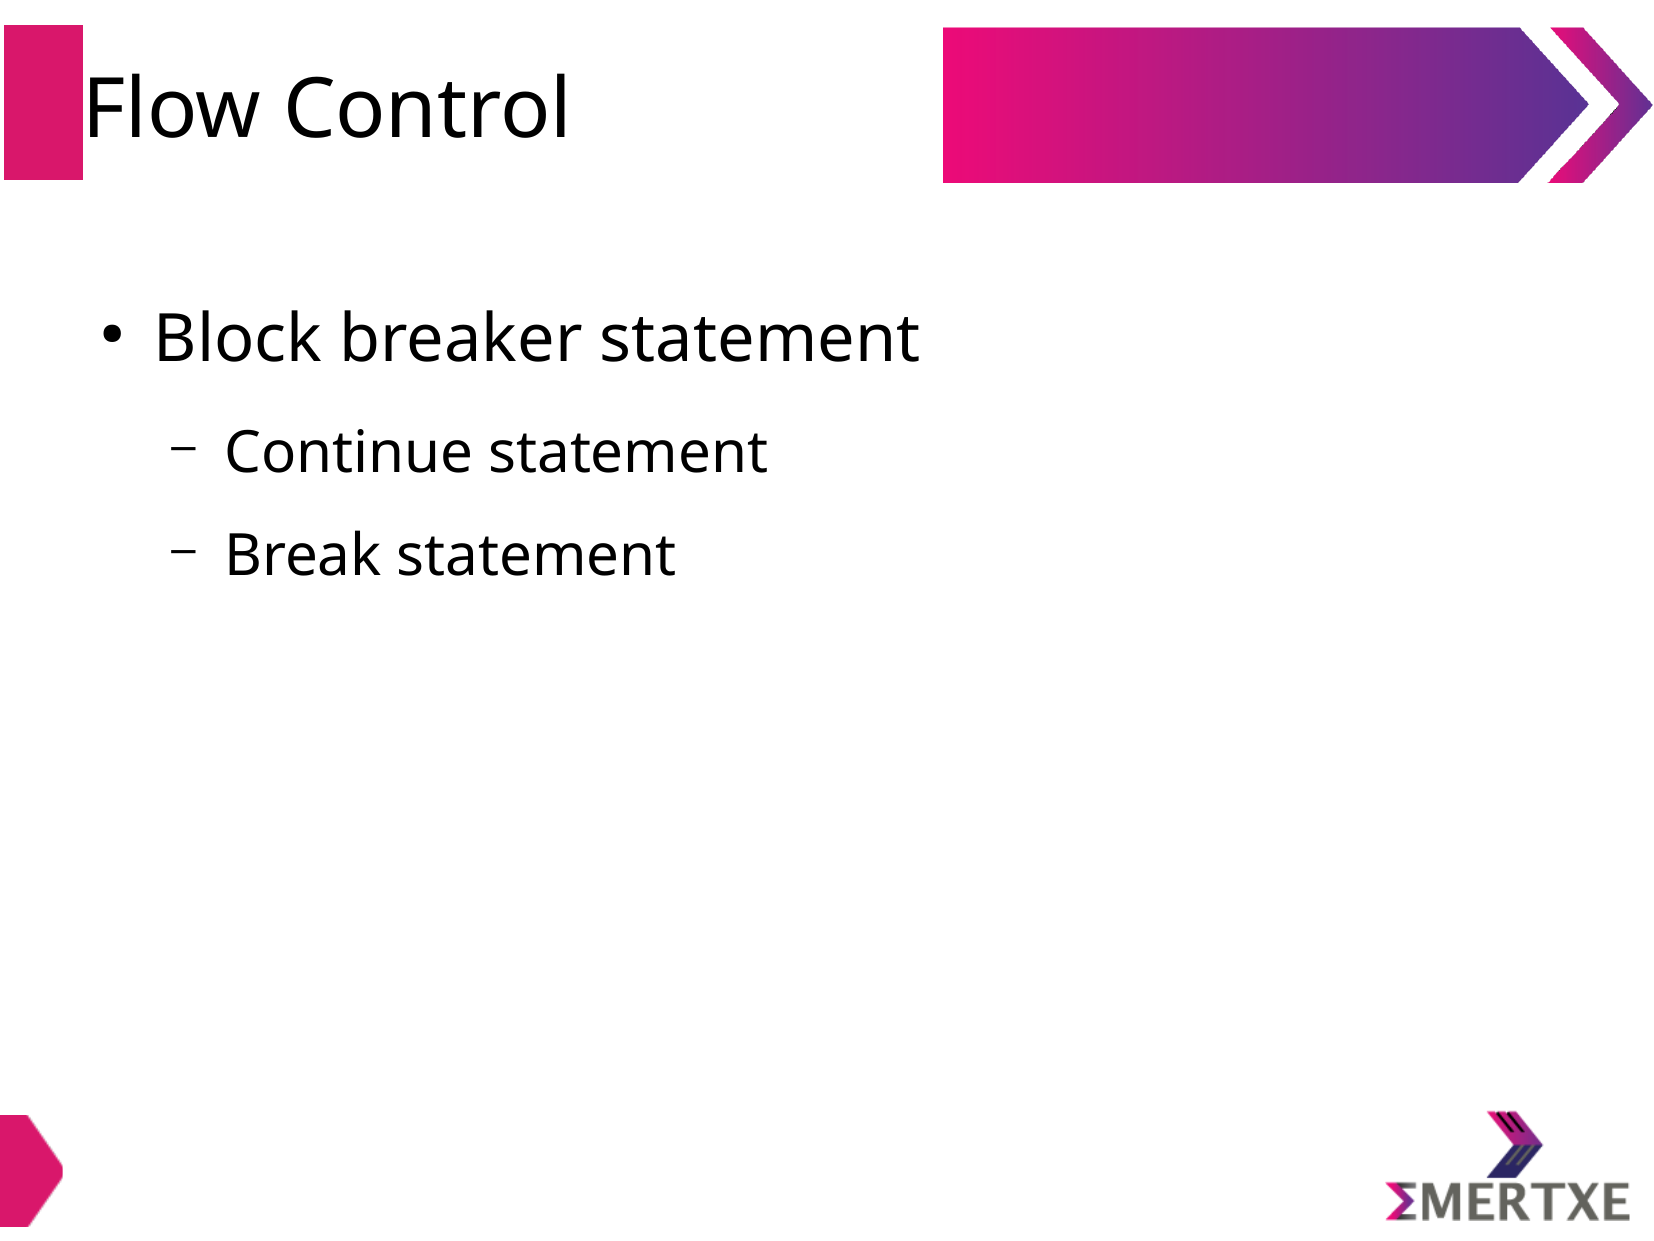

# Flow Control
Block breaker statement
Continue statement
Break statement